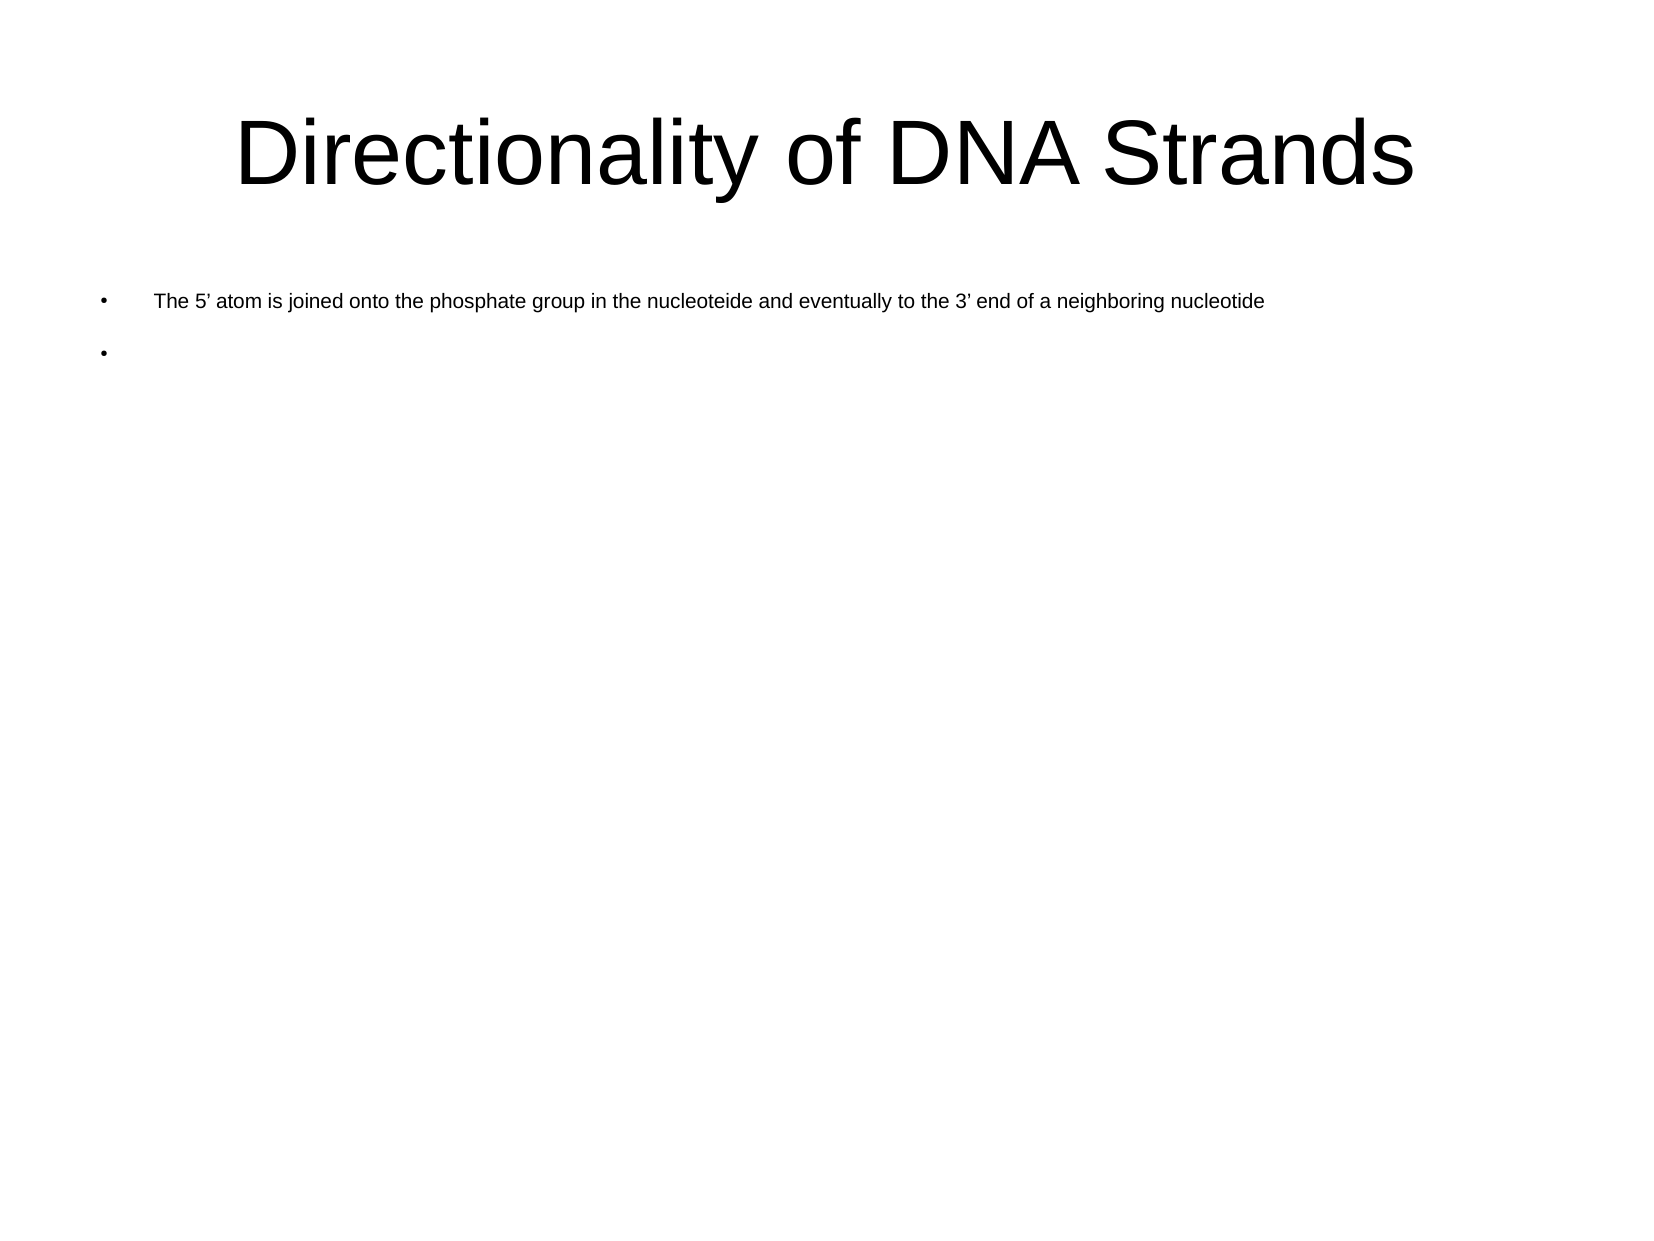

# Directionality of DNA Strands
The 5’ atom is joined onto the phosphate group in the nucleoteide and eventually to the 3’ end of a neighboring nucleotide